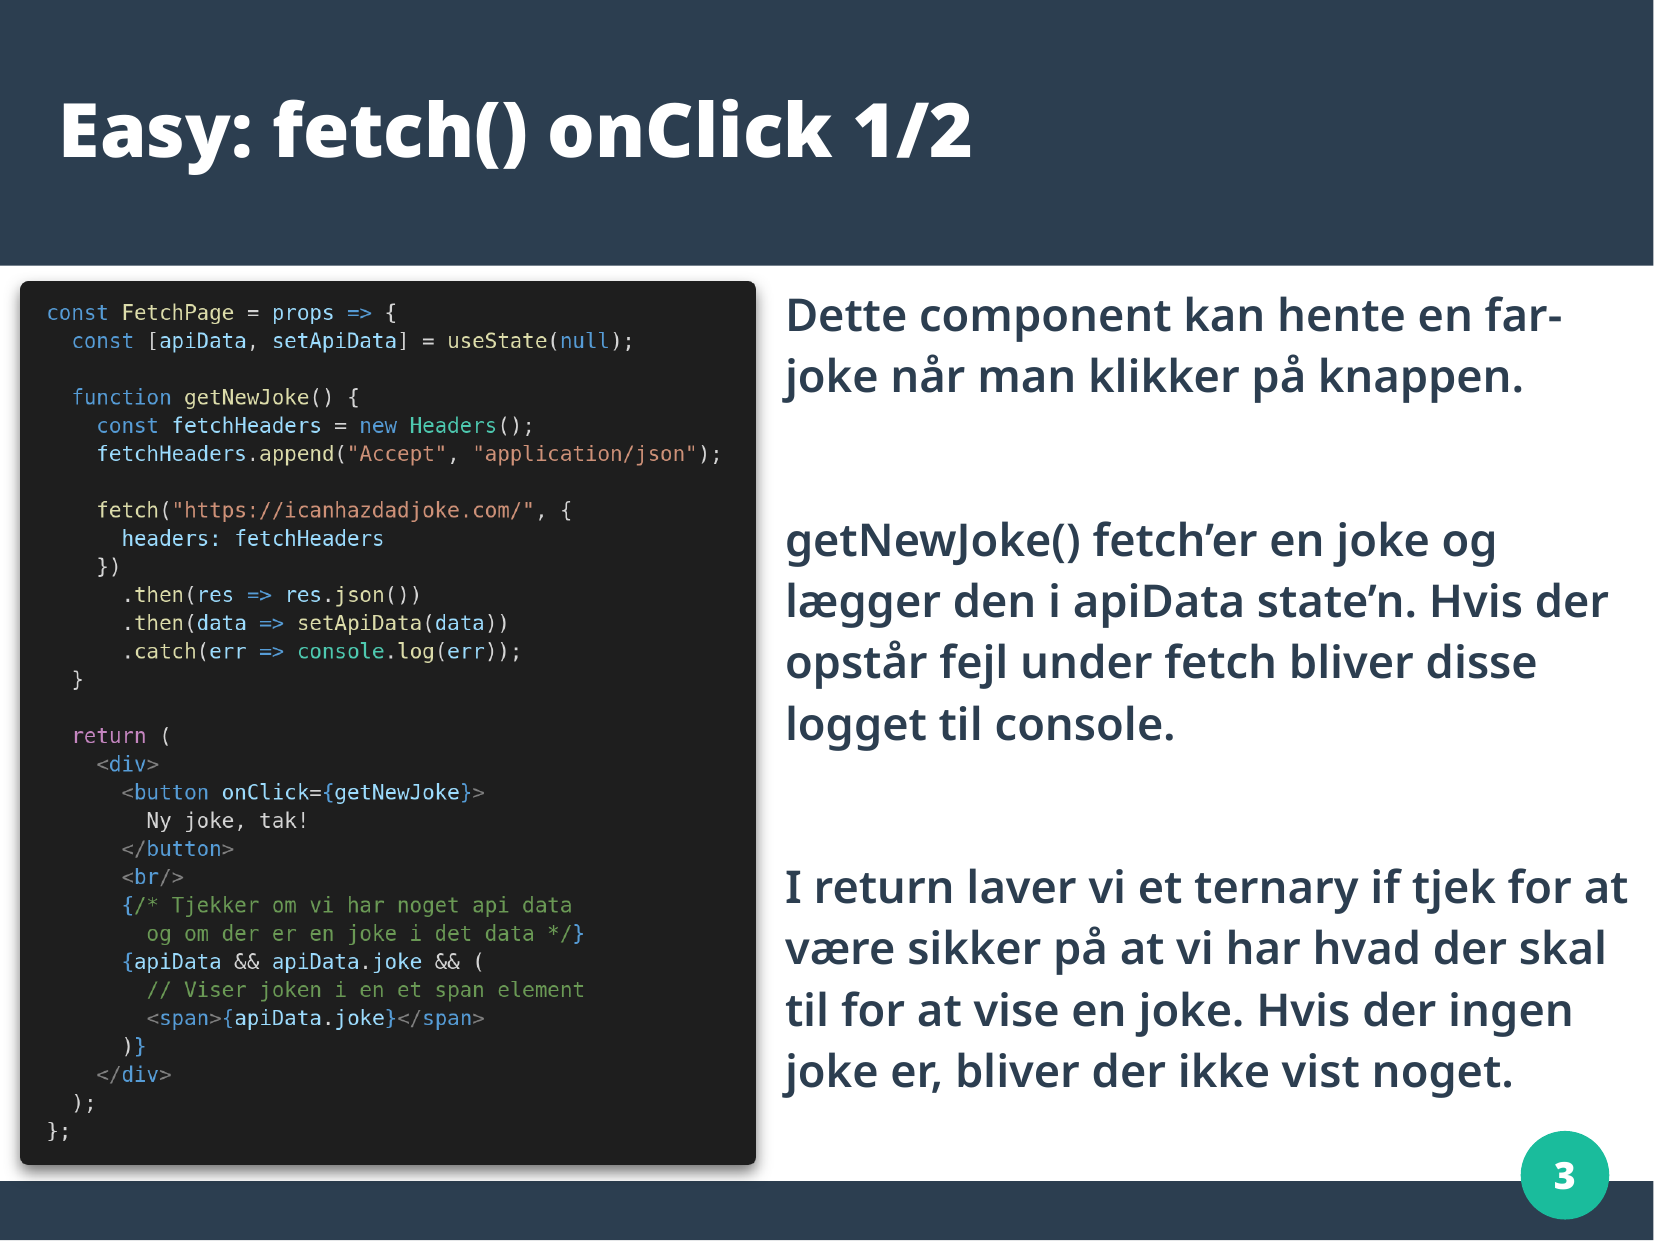

# Easy: fetch() onClick 1/2
Dette component kan hente en far-joke når man klikker på knappen.
getNewJoke() fetch’er en joke og lægger den i apiData state’n. Hvis der opstår fejl under fetch bliver disse logget til console.
I return laver vi et ternary if tjek for at være sikker på at vi har hvad der skal til for at vise en joke. Hvis der ingen joke er, bliver der ikke vist noget.
3